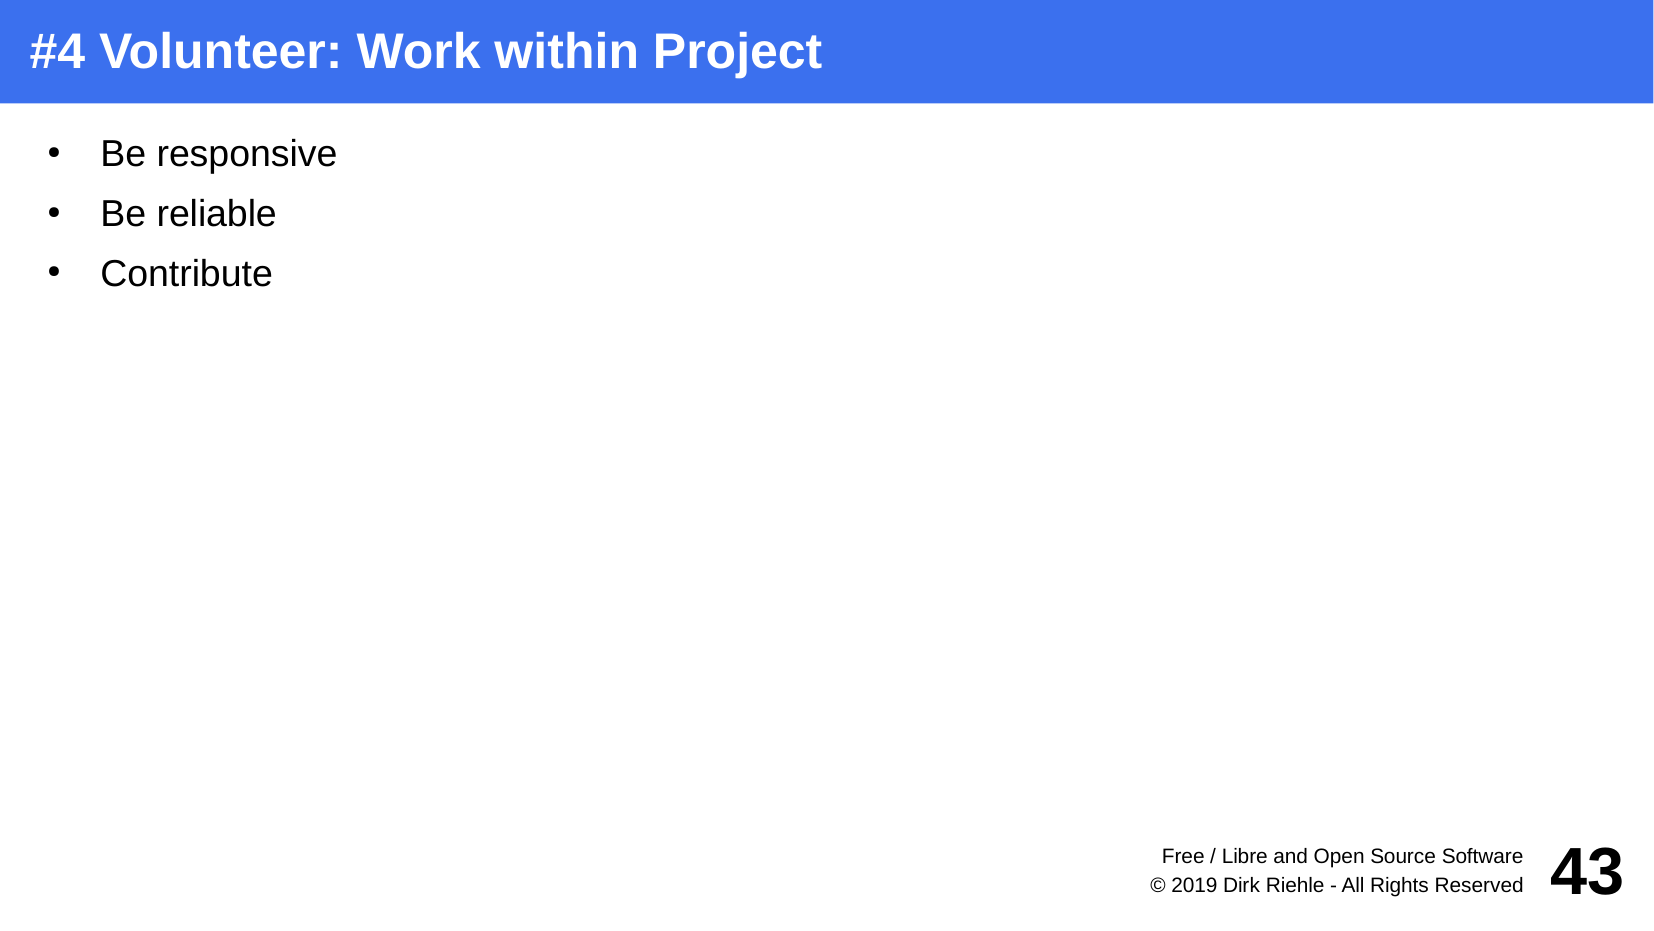

# #4 Volunteer: Work within Project
Be responsive
Be reliable
Contribute
Free / Libre and Open Source Software
43
© 2019 Dirk Riehle - All Rights Reserved